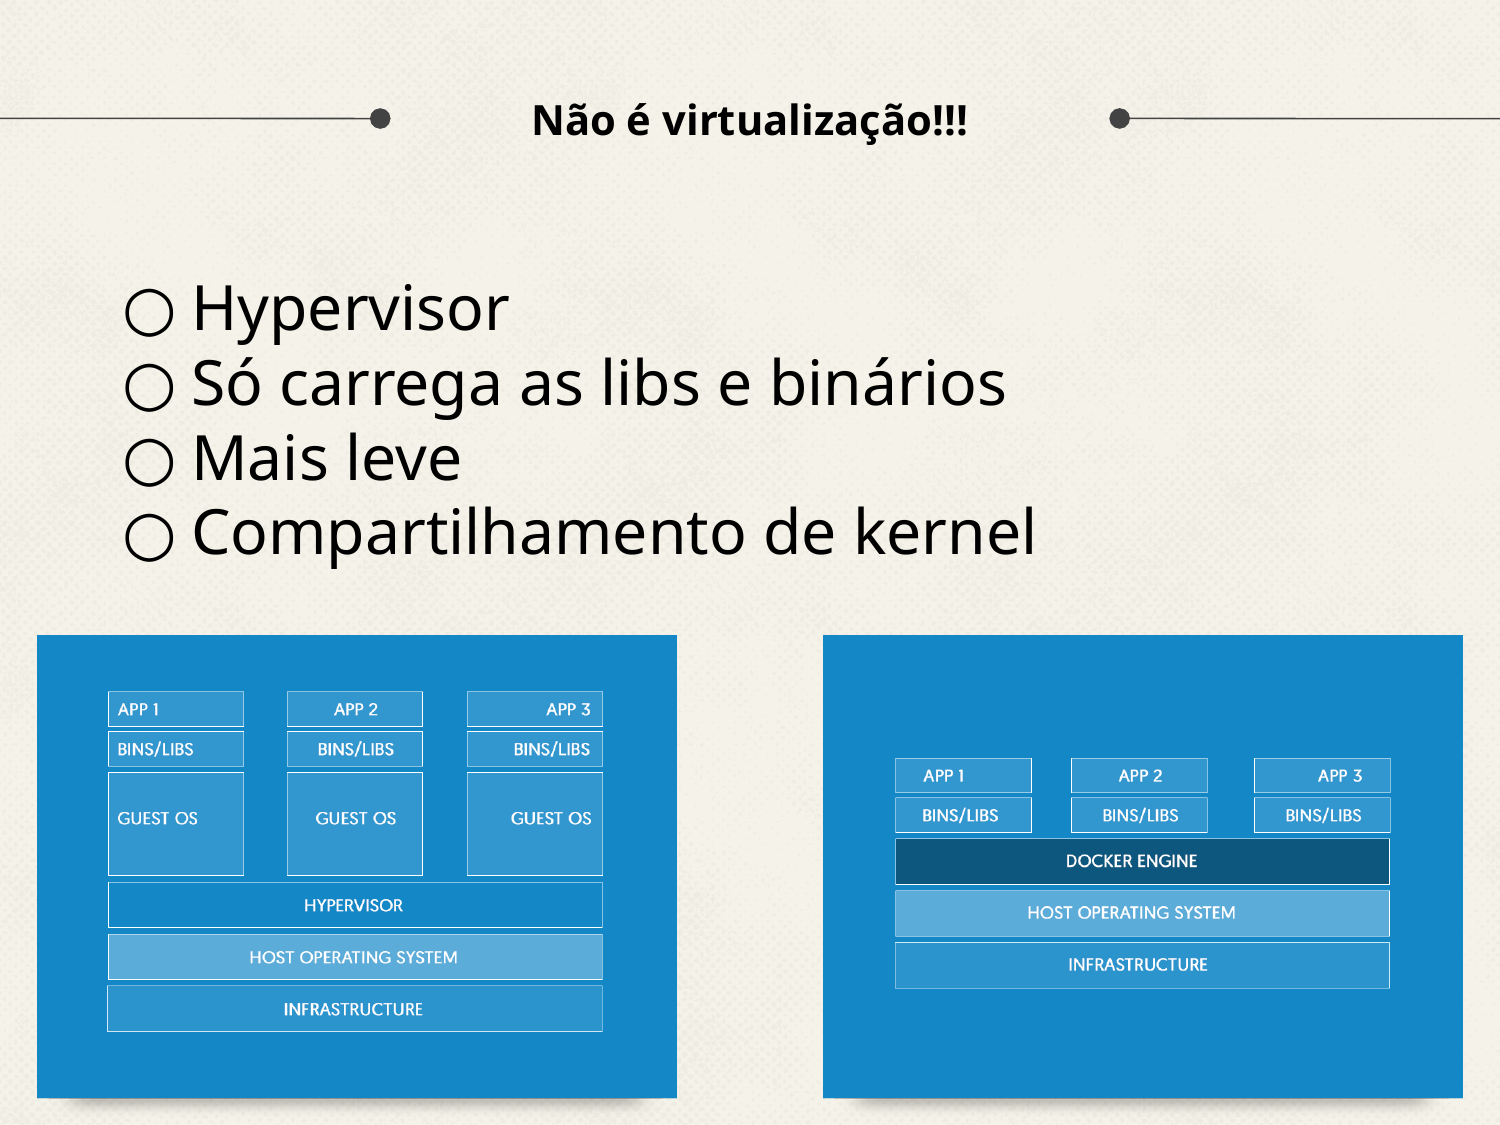

# Não é virtualização!!!
Hypervisor
Só carrega as libs e binários
Mais leve
Compartilhamento de kernel